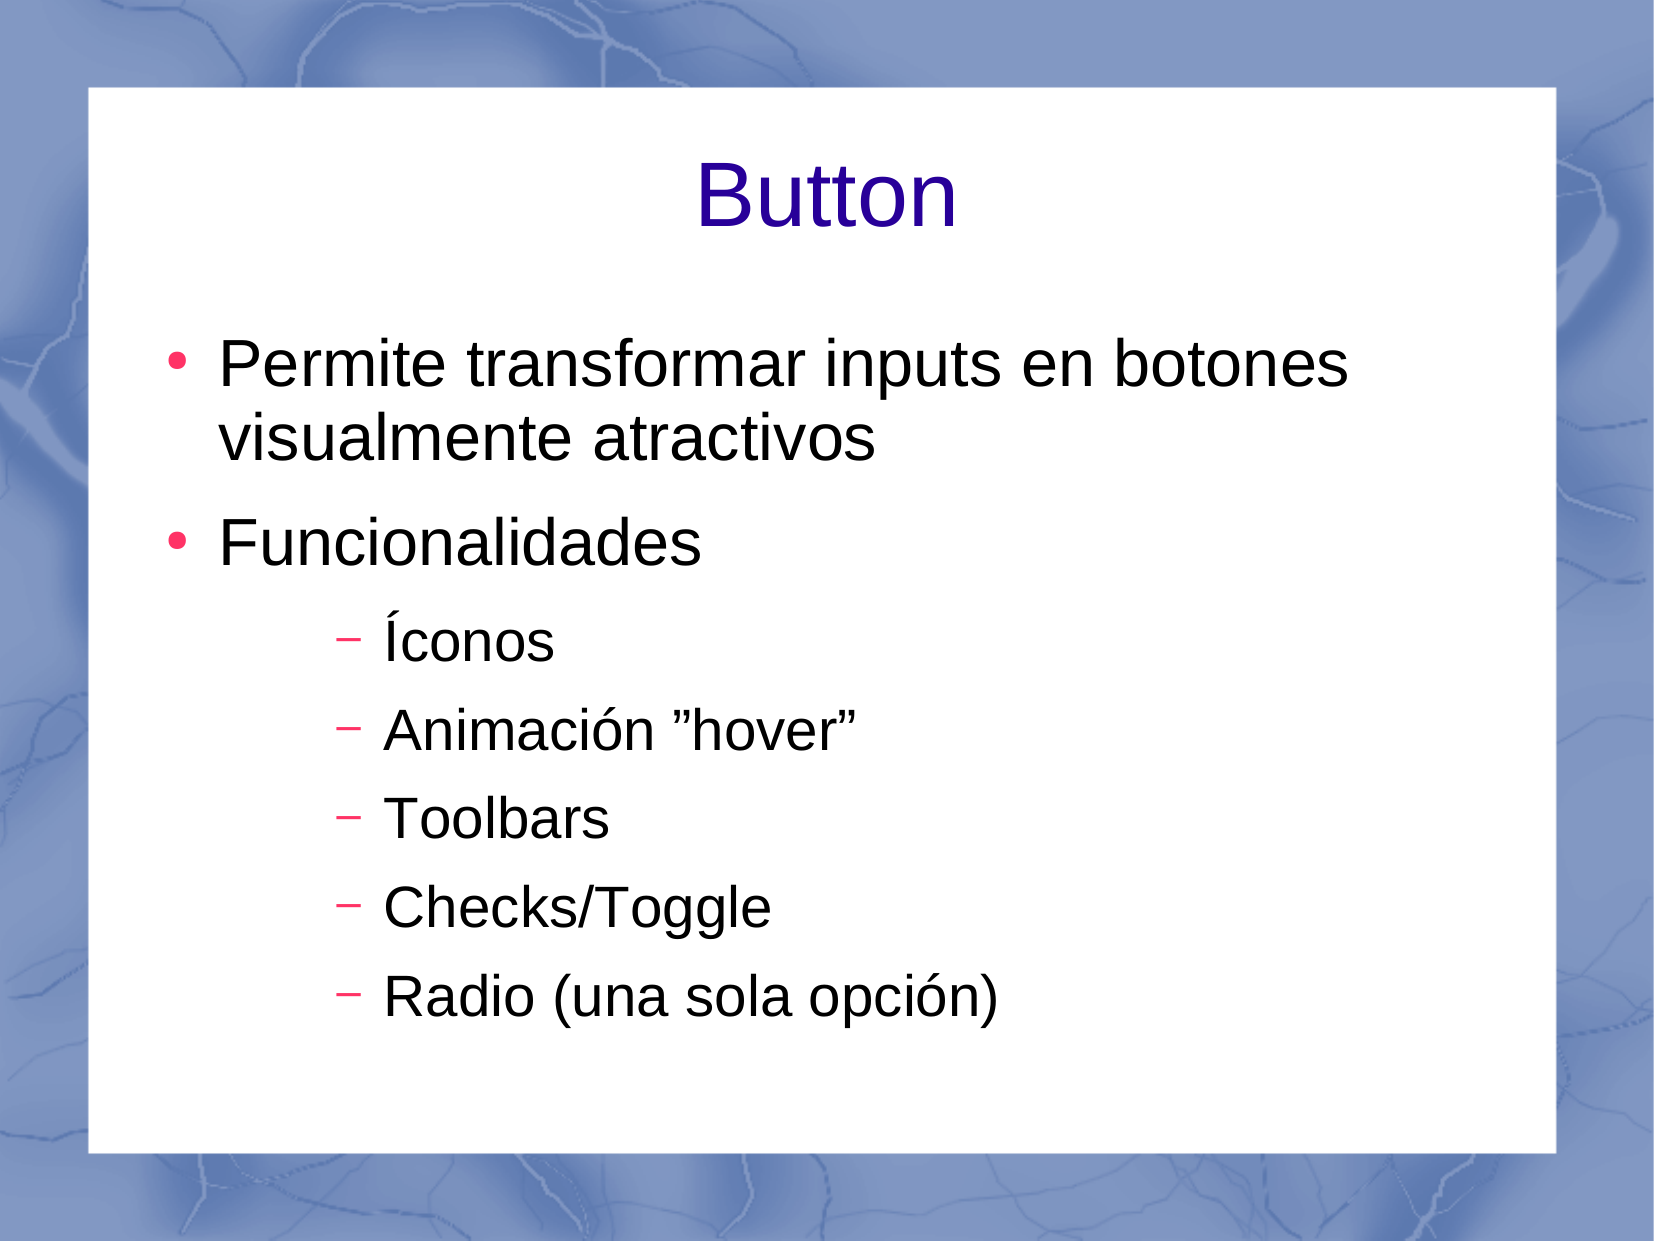

# Button
Permite transformar inputs en botones visualmente atractivos
Funcionalidades
Íconos
Animación ”hover”
Toolbars
Checks/Toggle
Radio (una sola opción)